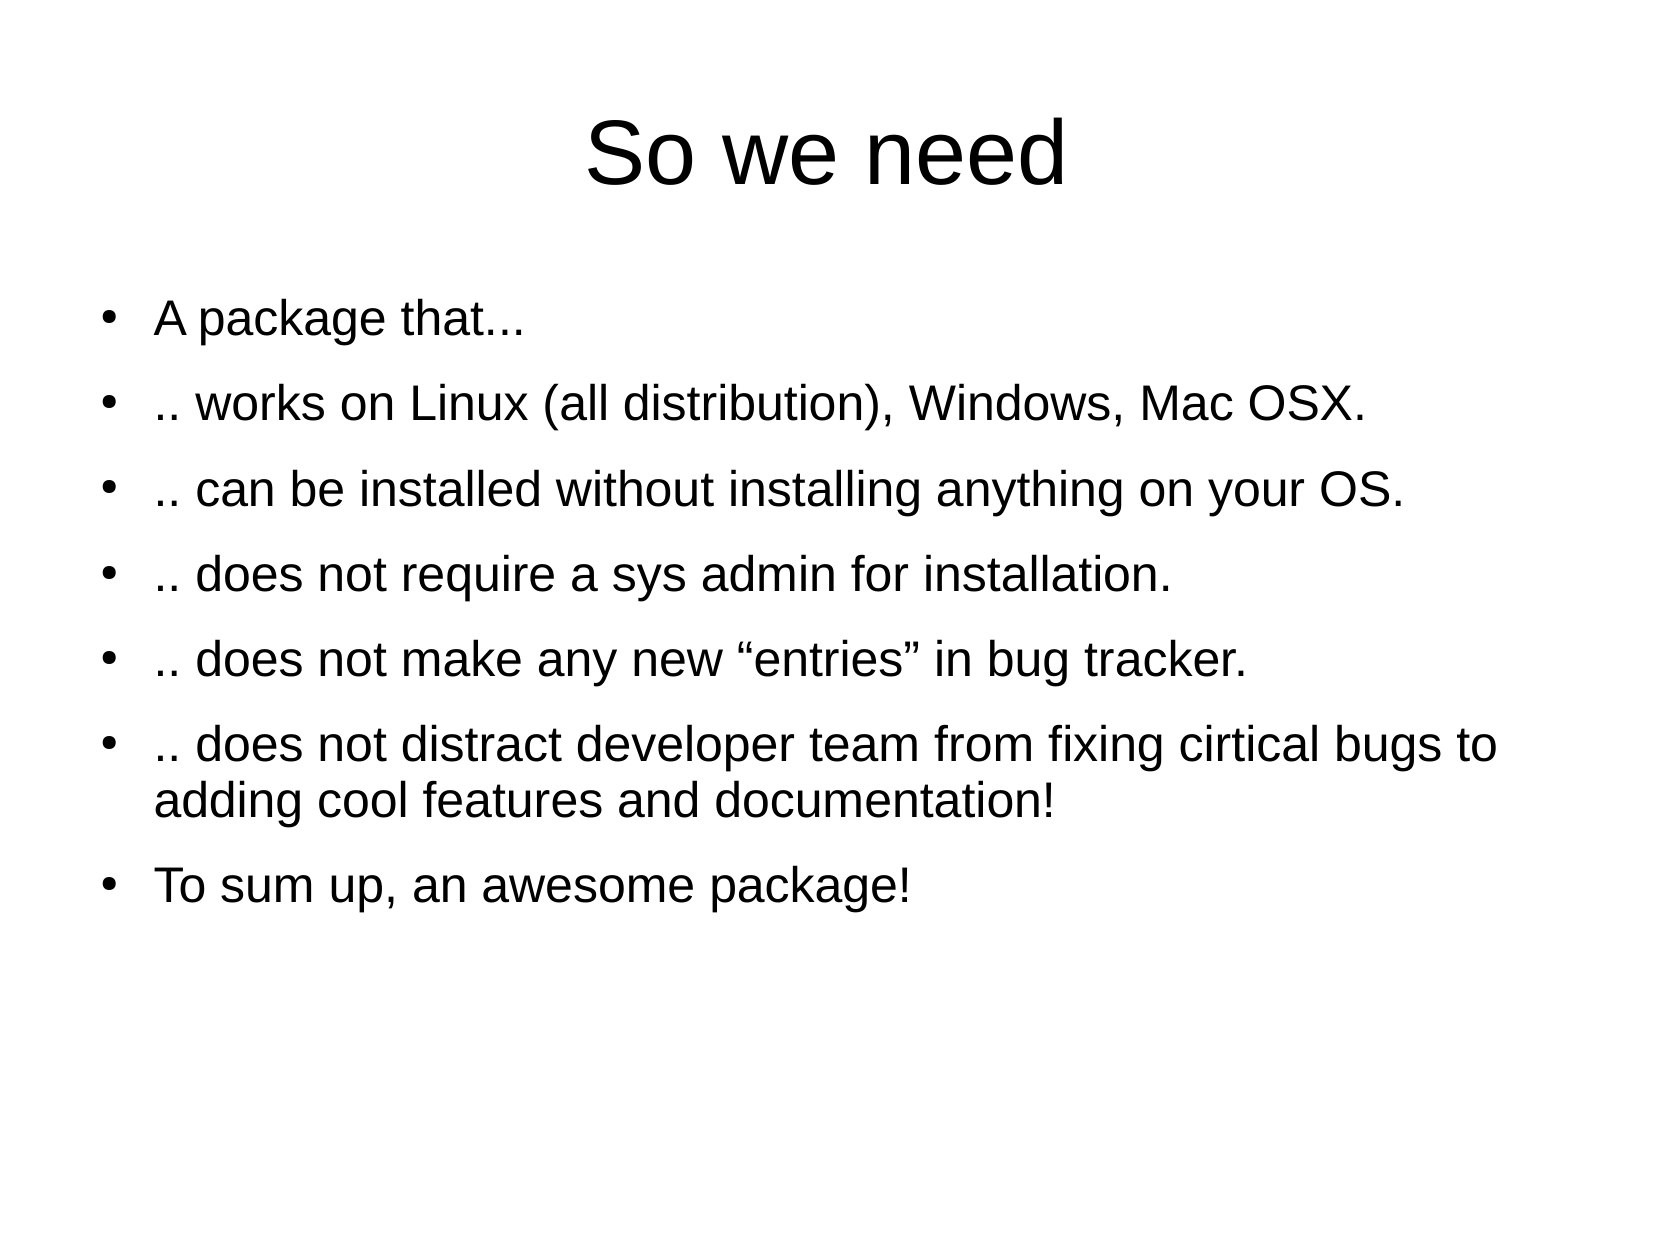

# So we need
A package that...
.. works on Linux (all distribution), Windows, Mac OSX.
.. can be installed without installing anything on your OS.
.. does not require a sys admin for installation.
.. does not make any new “entries” in bug tracker.
.. does not distract developer team from fixing cirtical bugs to adding cool features and documentation!
To sum up, an awesome package!